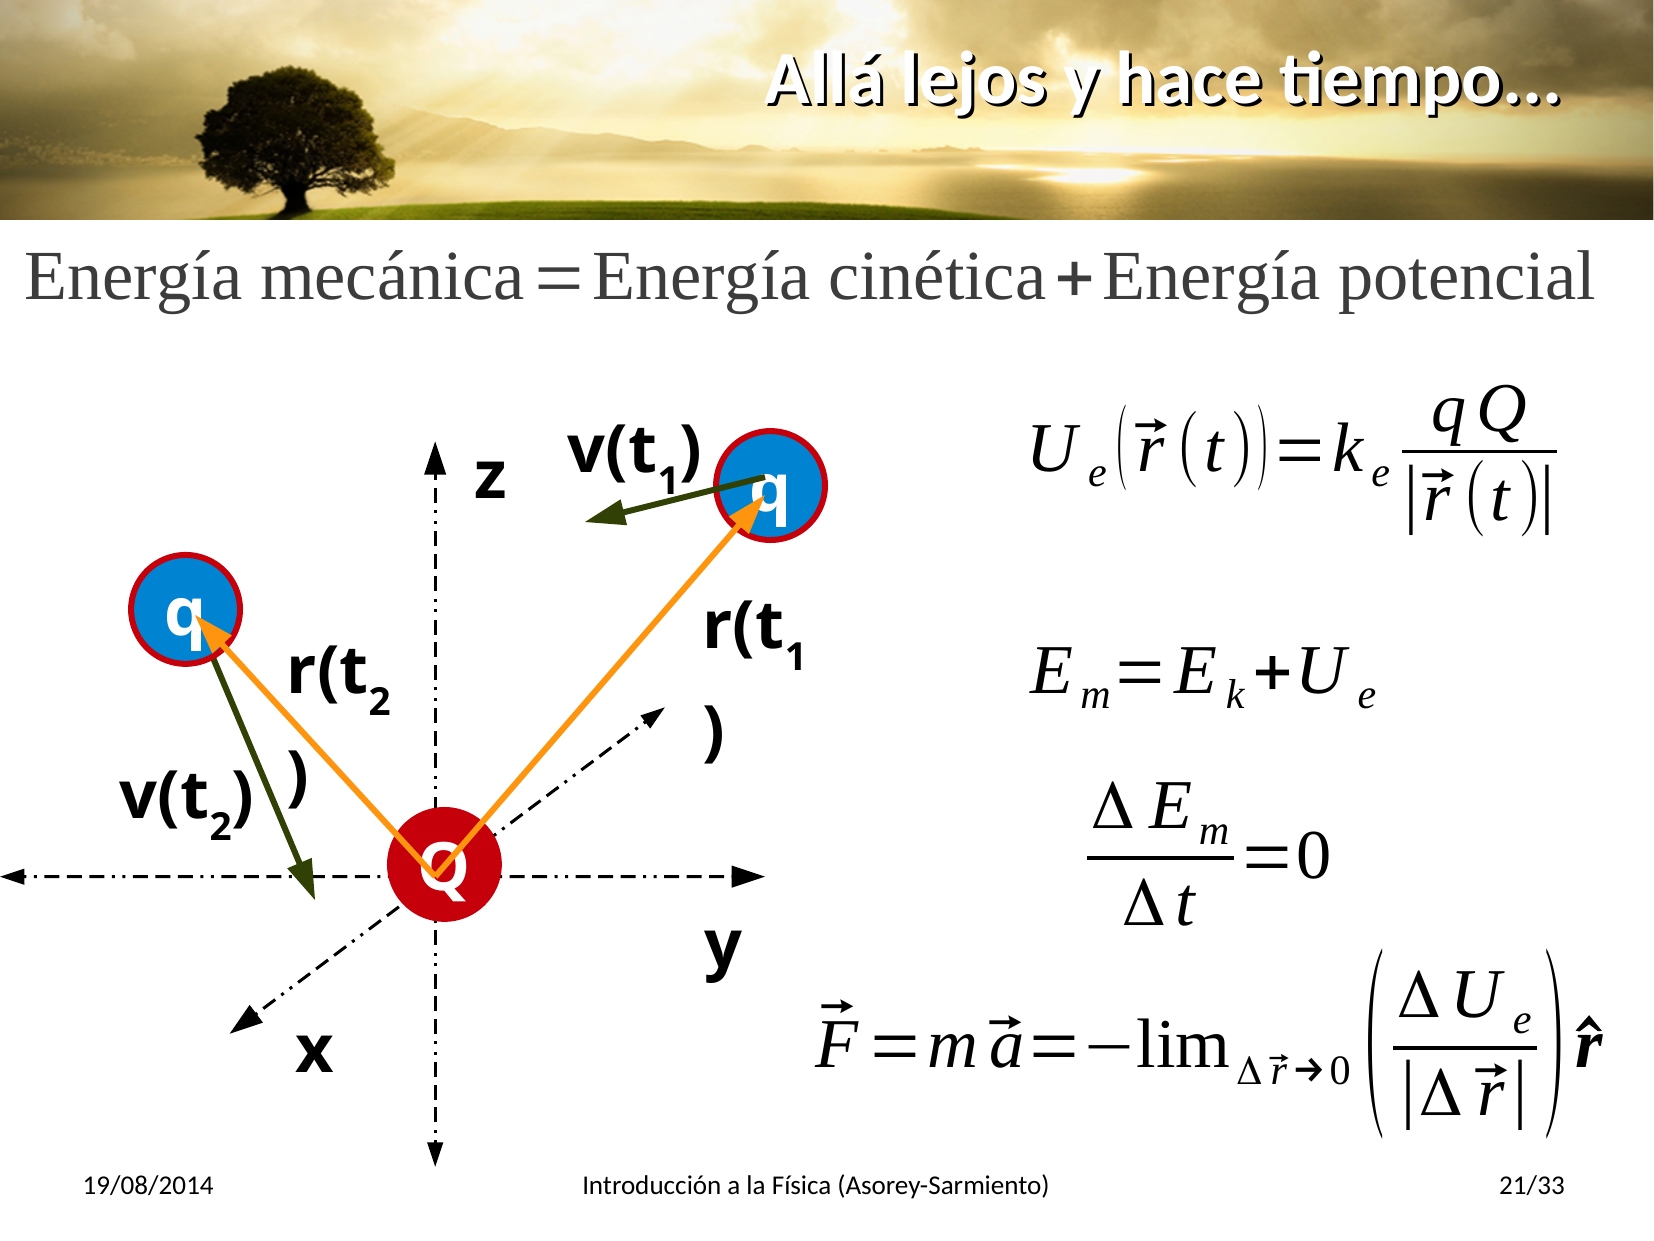

# Allá lejos y hace tiempo...
v(t1)
q
r(t1)
z
y
x
q
r(t2)
v(t2)
Q
19/08/2014
Introducción a la Física (Asorey-Sarmiento)
21